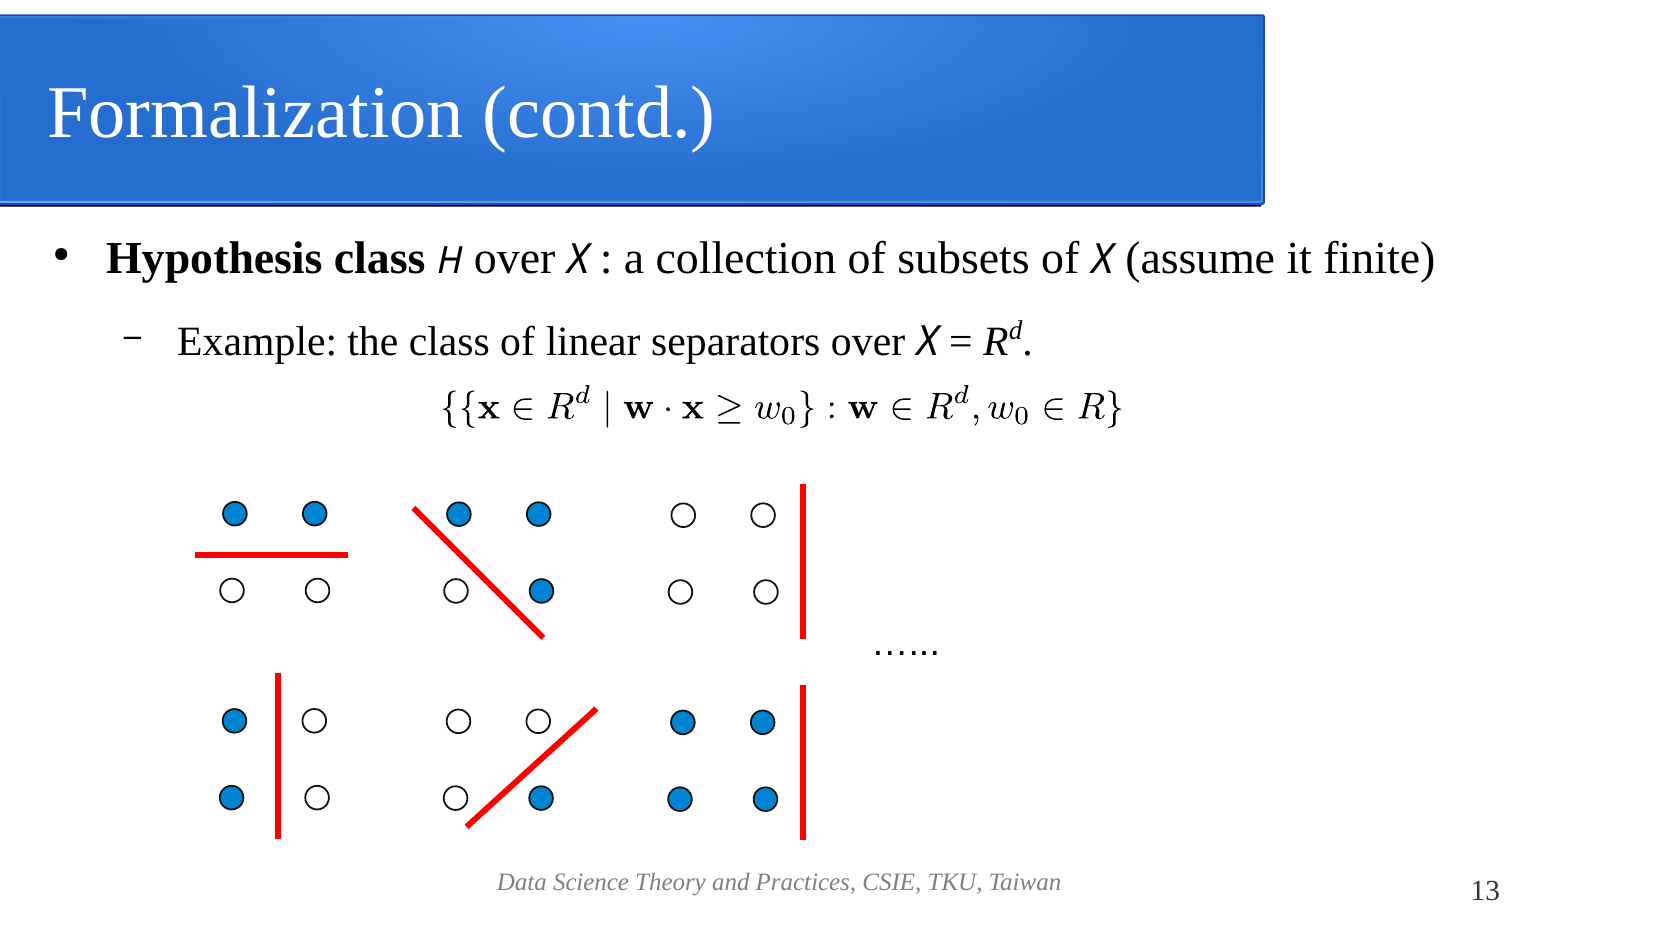

# Formalization (contd.)
Hypothesis class H over X : a collection of subsets of X (assume it finite)
Example: the class of linear separators over X = Rd.
…...
Data Science Theory and Practices, CSIE, TKU, Taiwan
13